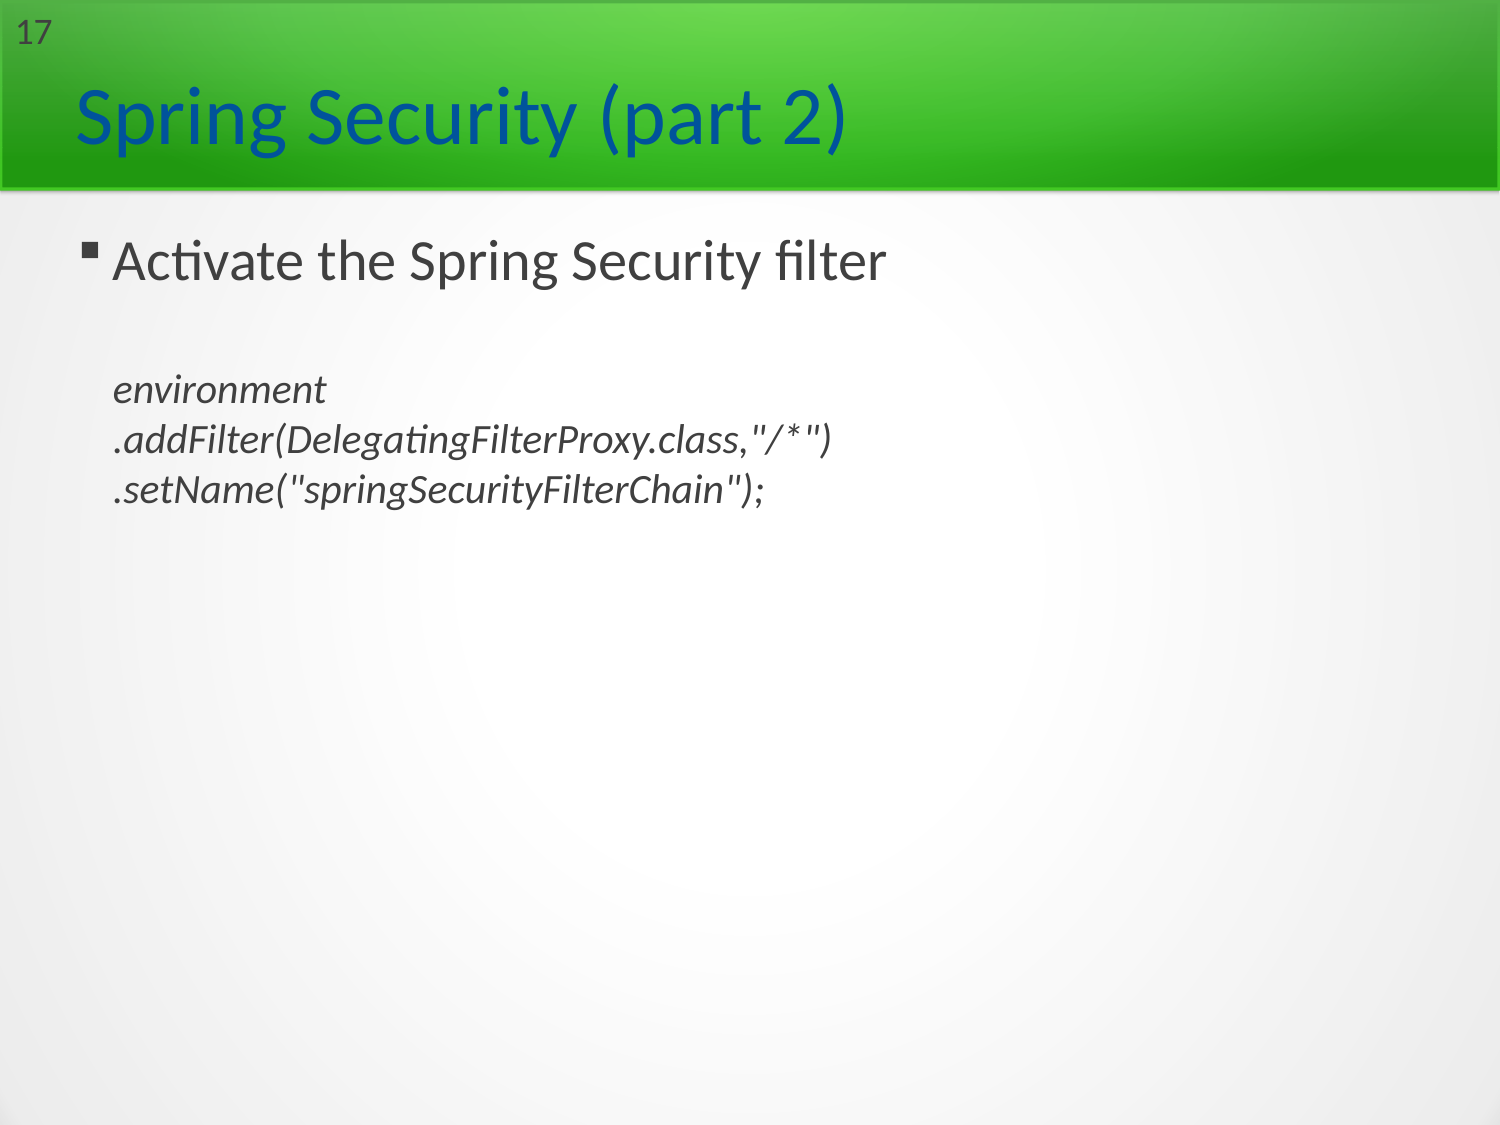

Spring Security (part 2)
Activate the Spring Security filter
environment
.addFilter(DelegatingFilterProxy.class,"/*")
.setName("springSecurityFilterChain");